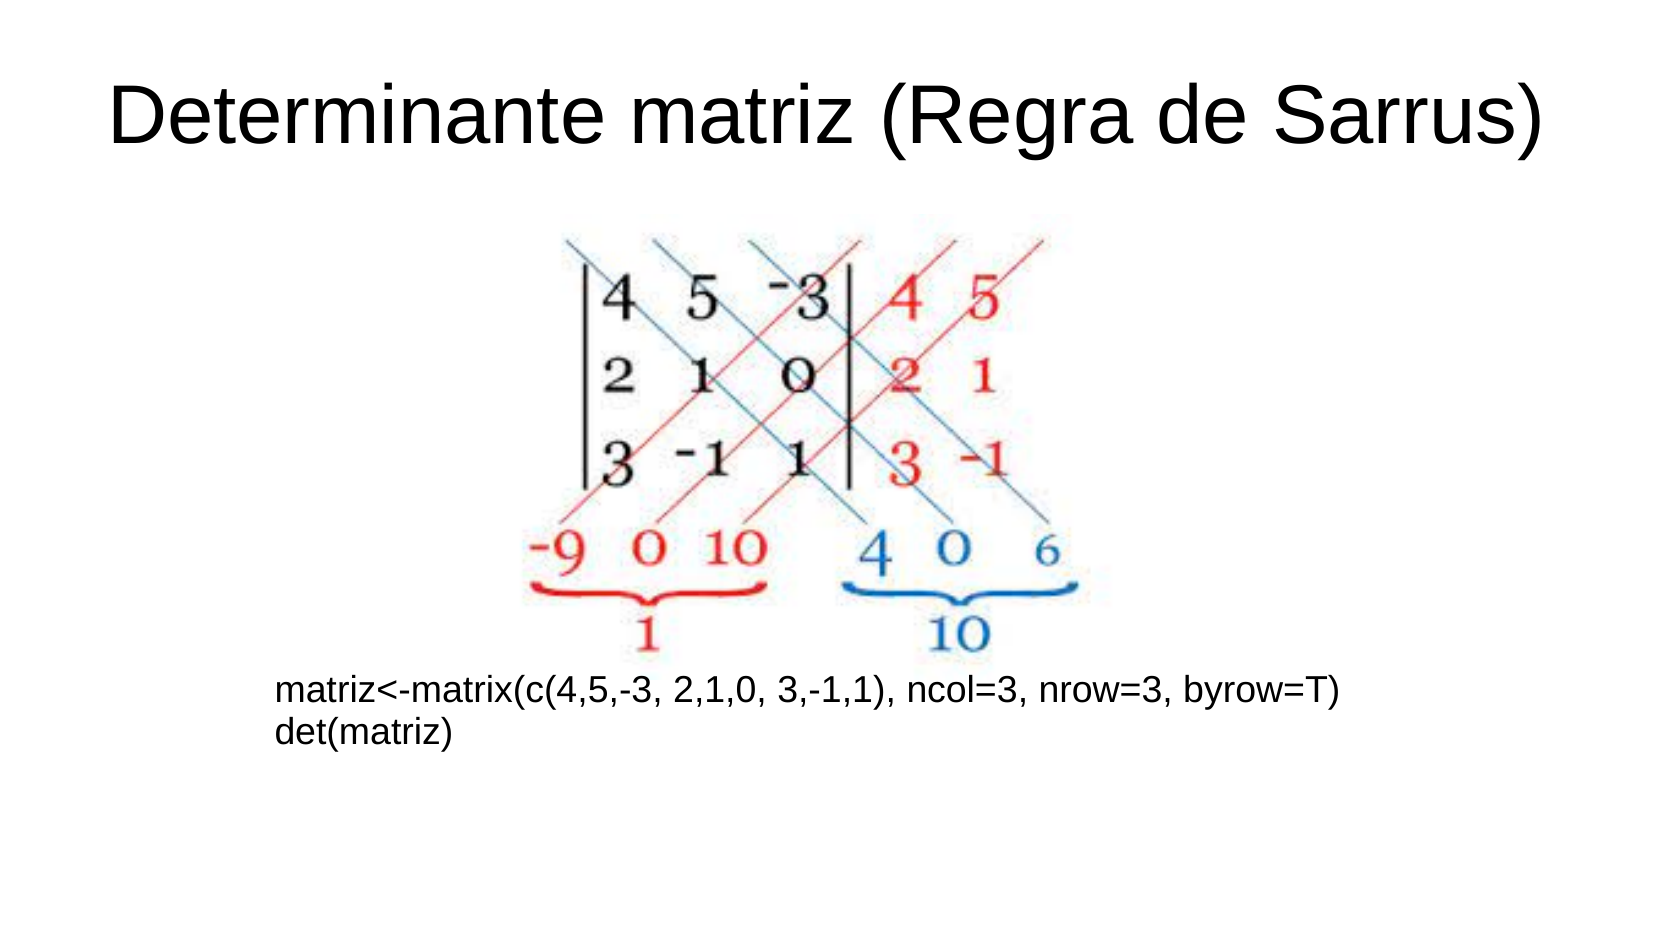

# Determinante matriz (Regra de Sarrus)
matriz<-matrix(c(4,5,-3, 2,1,0, 3,-1,1), ncol=3, nrow=3, byrow=T)
det(matriz)